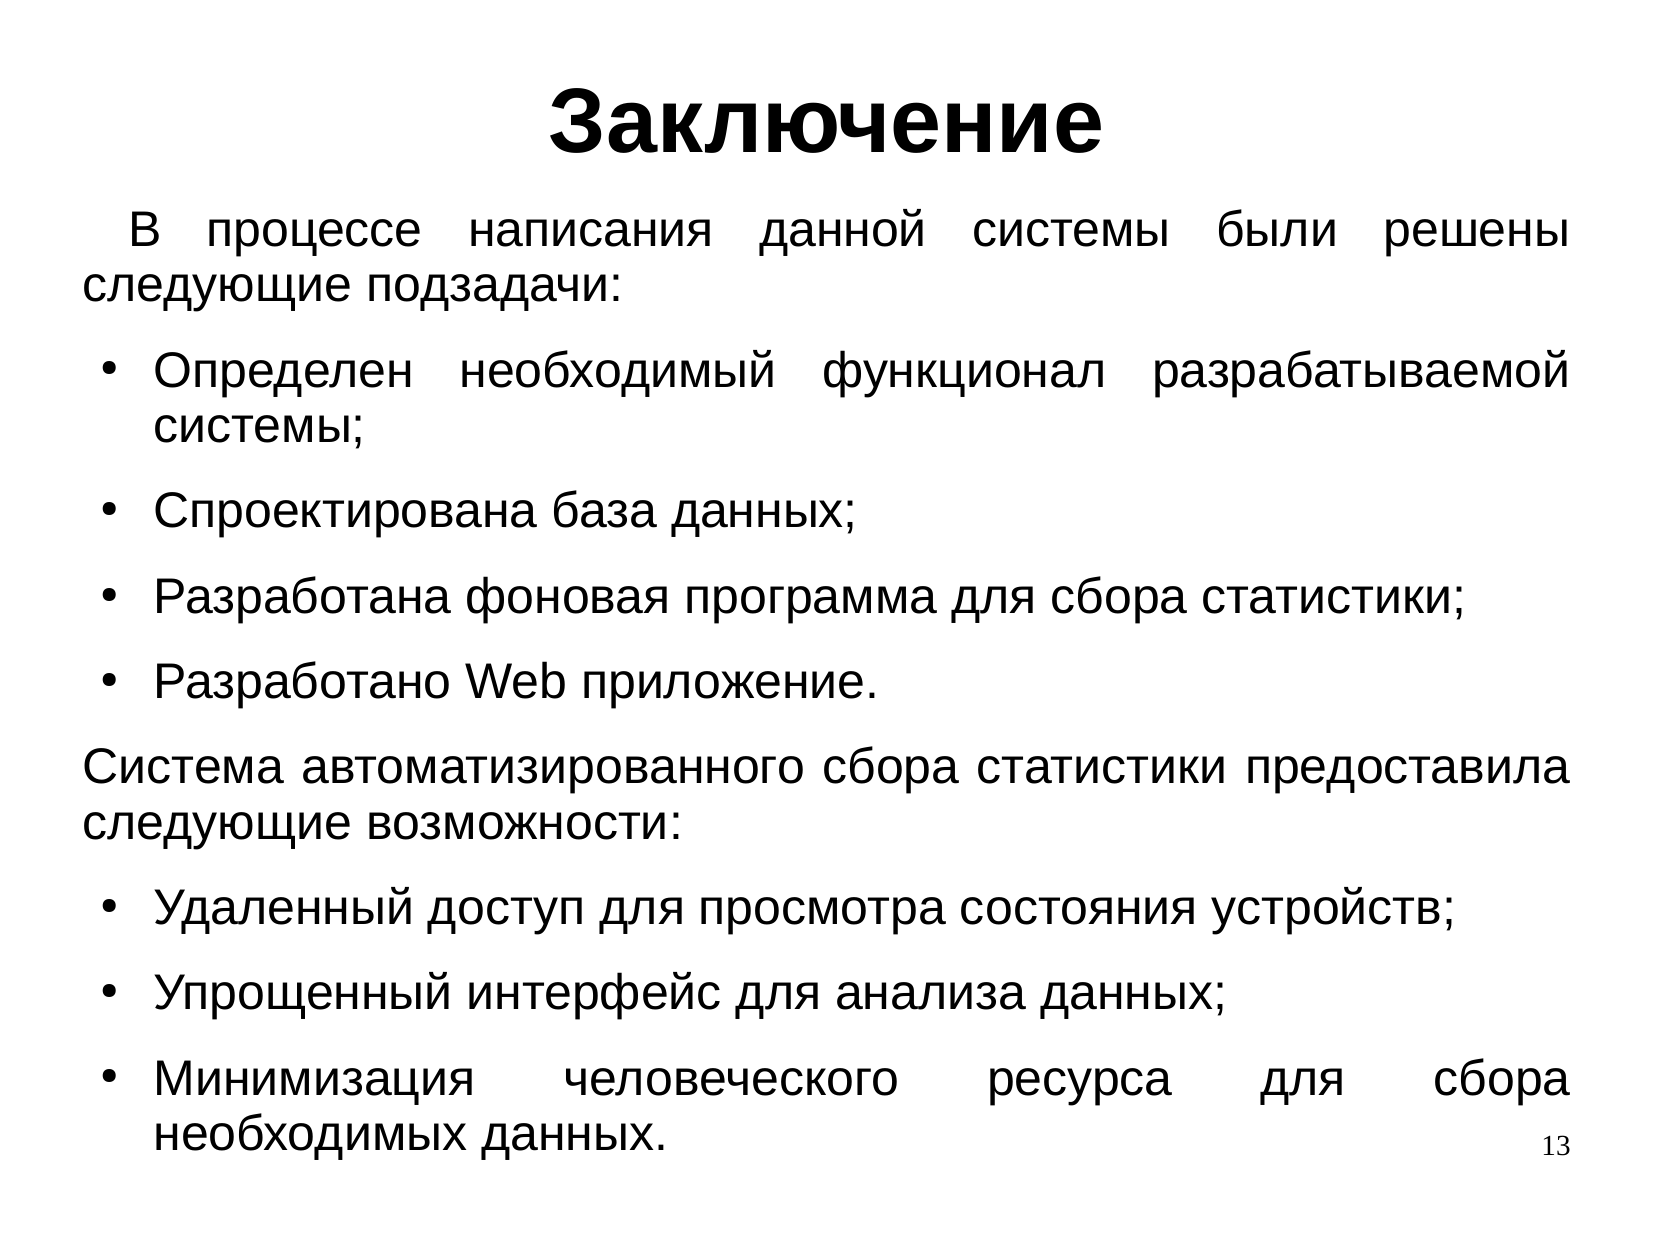

# Заключение
 В процессе написания данной системы были решены следующие подзадачи:
Определен необходимый функционал разрабатываемой системы;
Спроектирована база данных;
Разработана фоновая программа для сбора статистики;
Разработано Web приложение.
Cистема автоматизированного сбора статистики предоставила следующие возможности:
Удаленный доступ для просмотра состояния устройств;
Упрощенный интерфейс для анализа данных;
Минимизация человеческого ресурса для сбора необходимых данных.
13